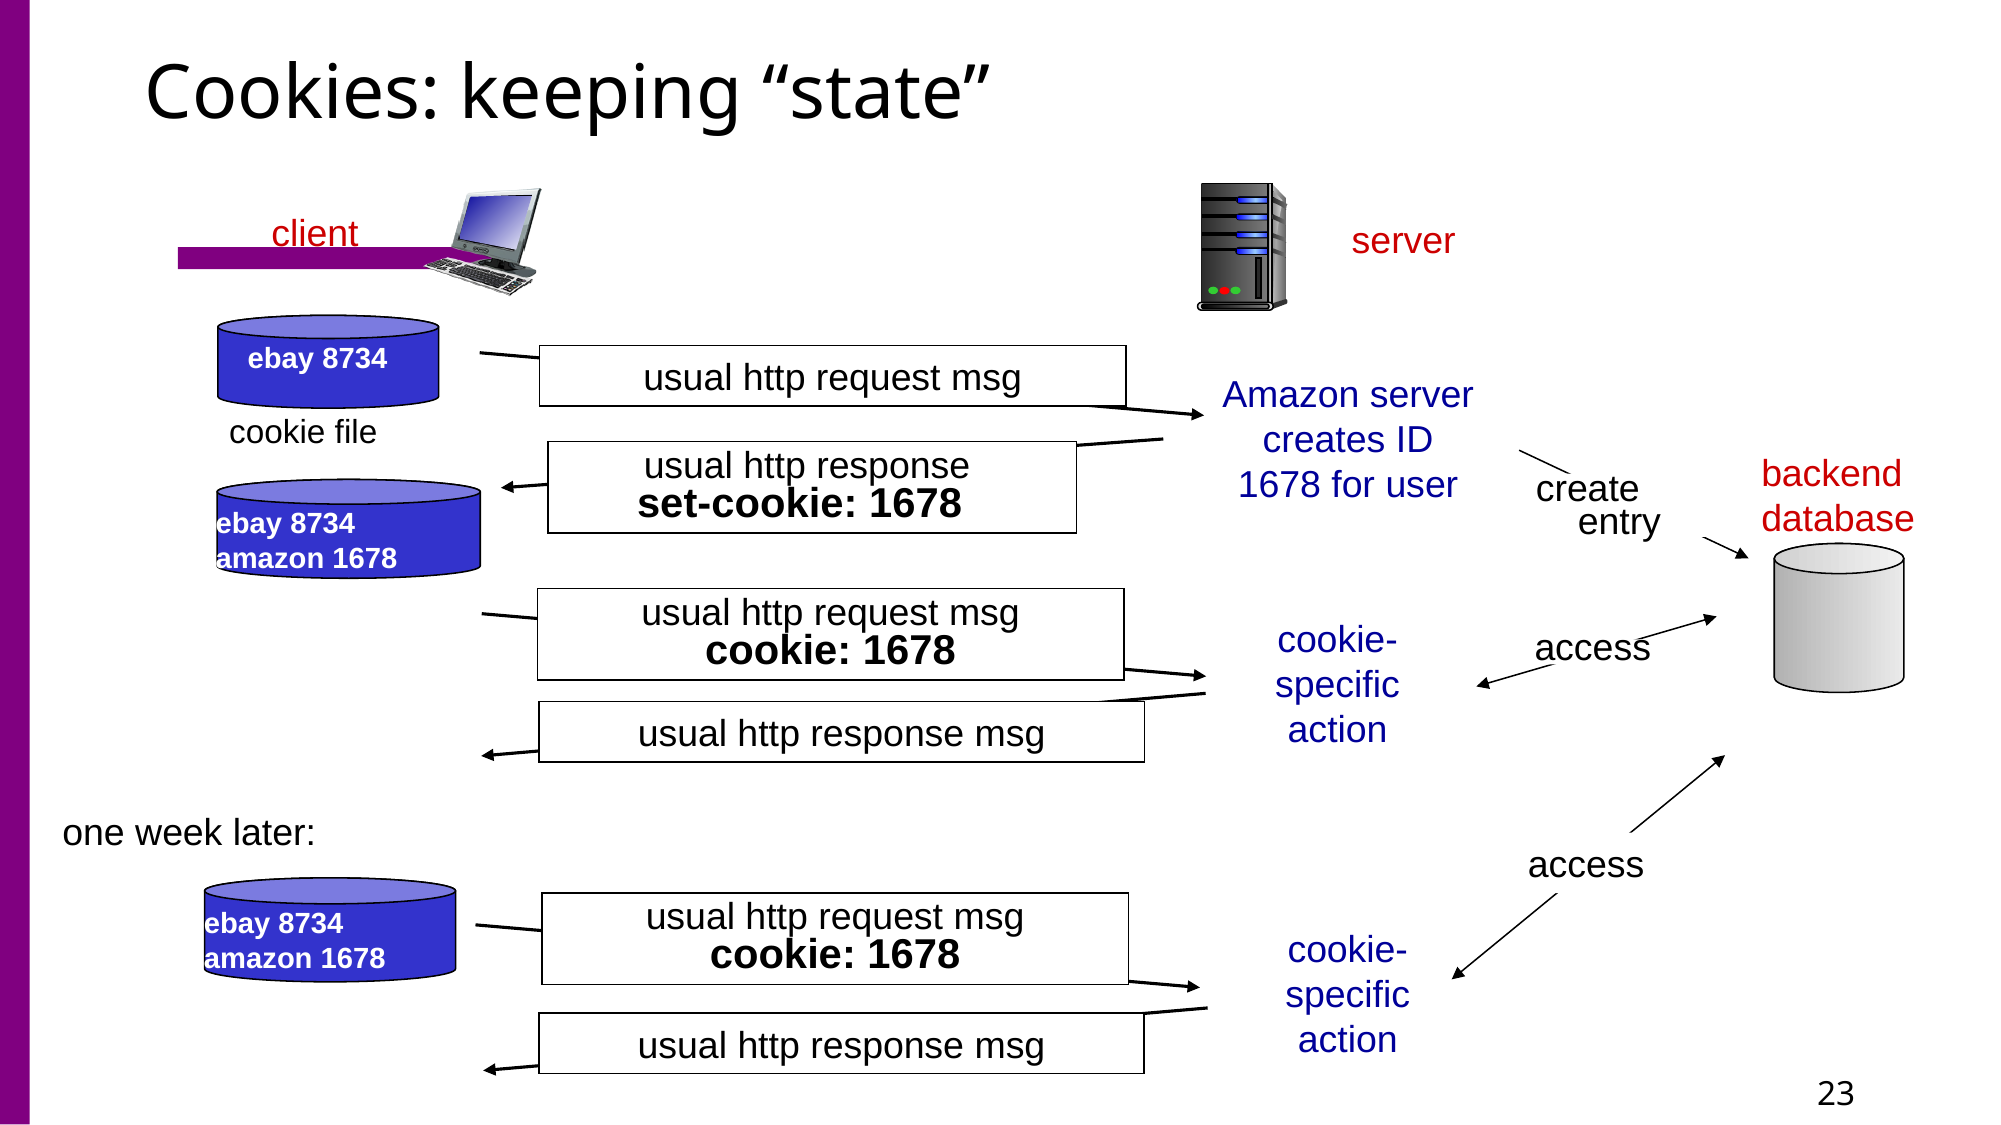

# Cookies: keeping “state”
client
server
ebay 8734
usual http request msg
Amazon server
creates ID
1678 for user
create
 entry
cookie file
usual http response
set-cookie: 1678
ebay 8734
amazon 1678
backend
database
usual http request msg
cookie: 1678
cookie-
specific
action
access
usual http response msg
access
usual http request msg
cookie: 1678
cookie-
specific
action
one week later:
ebay 8734
amazon 1678
usual http response msg